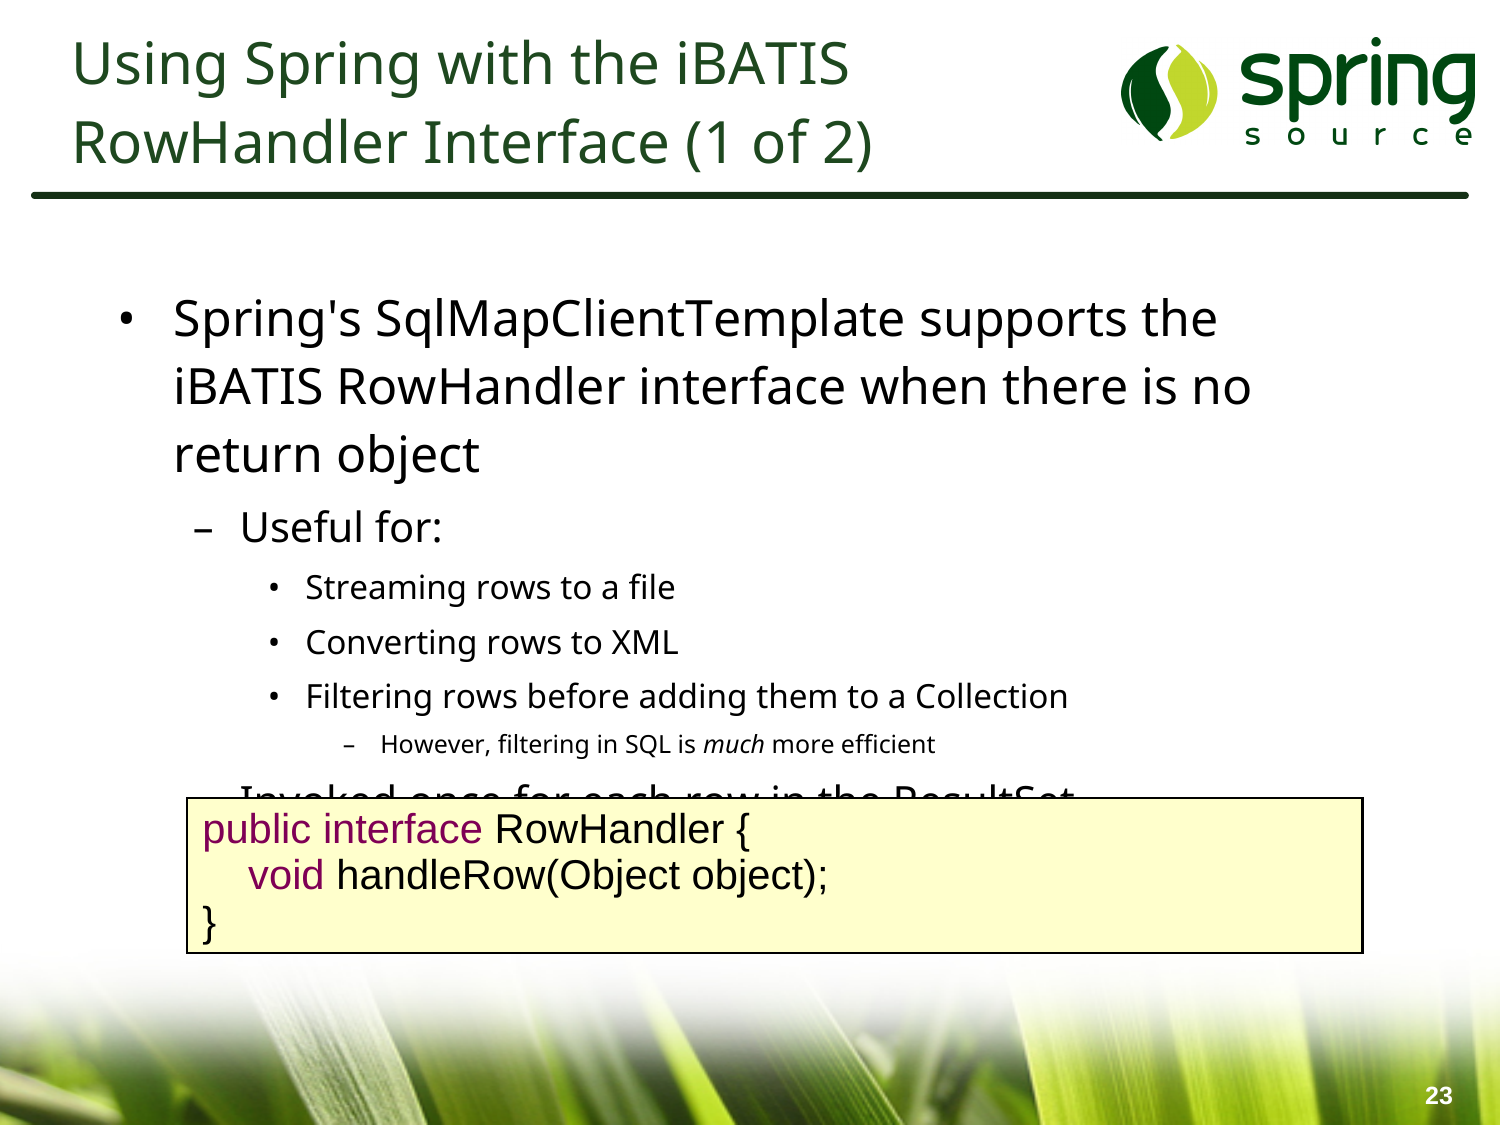

Using Spring with the iBATIS RowHandler Interface (1 of 2)
# Spring's SqlMapClientTemplate supports the iBATIS RowHandler interface when there is no return object
Useful for:
Streaming rows to a file
Converting rows to XML
Filtering rows before adding them to a Collection
However, filtering in SQL is much more efficient
Invoked once for each row in the ResultSet
public interface RowHandler {
 void handleRow(Object object);
}